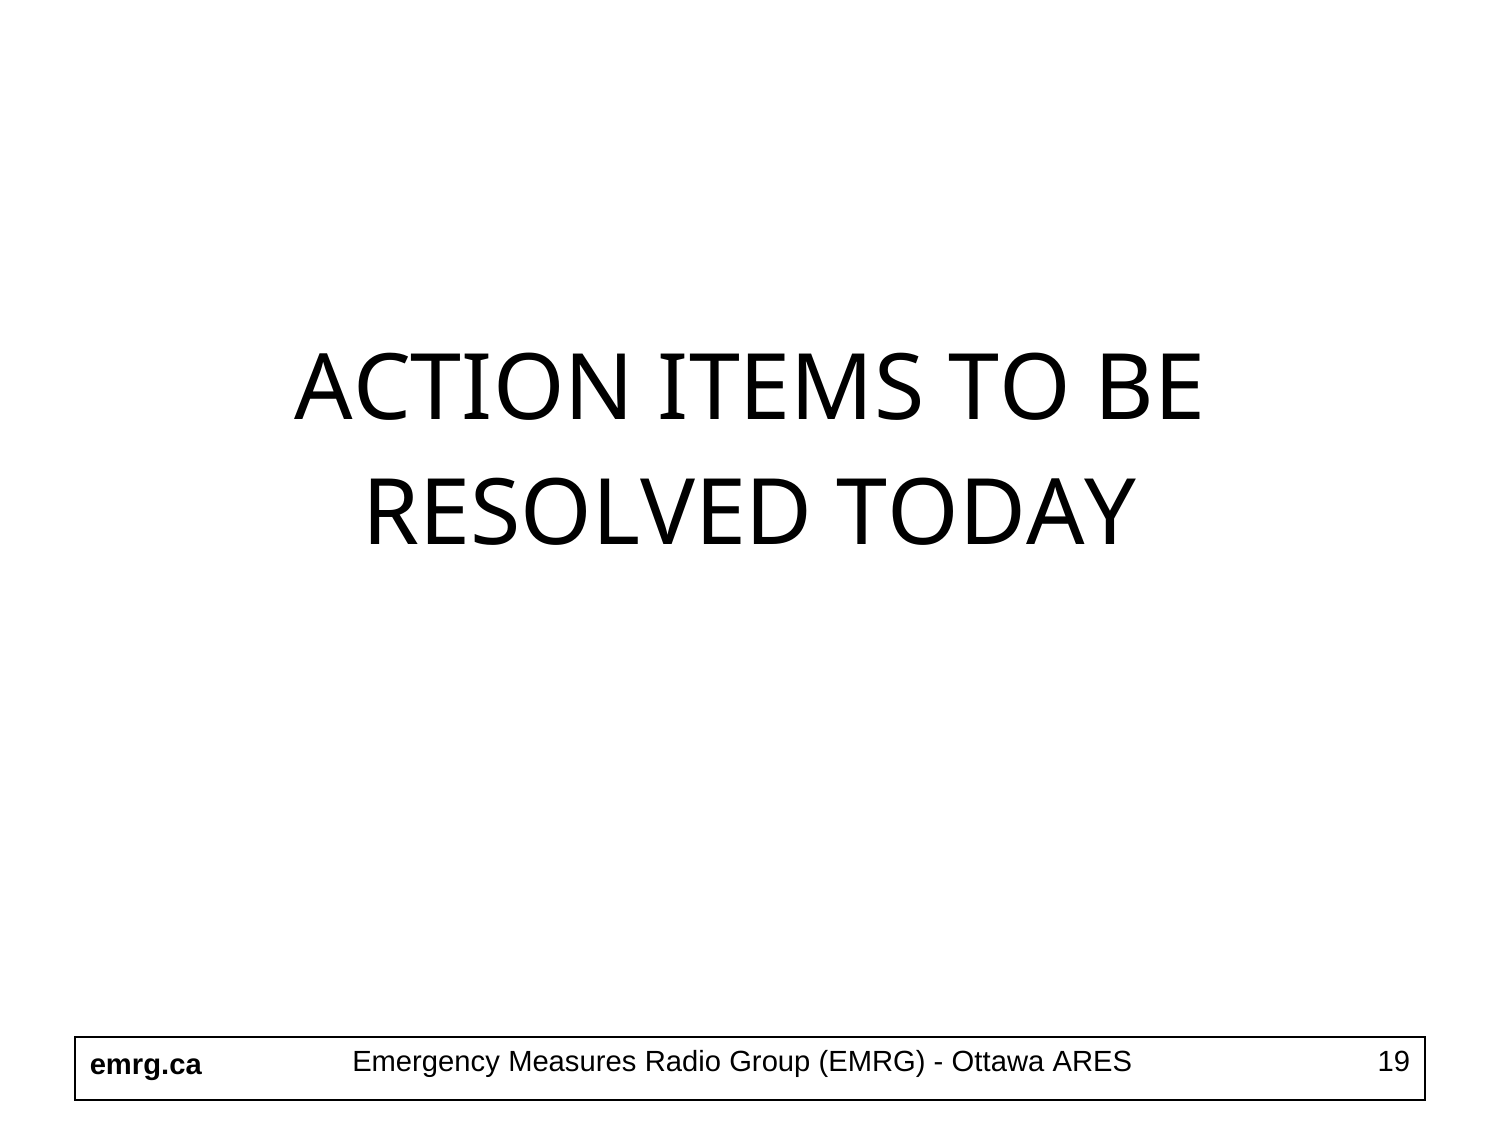

# ACTION ITEMS TO BE RESOLVED TODAY
Emergency Measures Radio Group (EMRG) - Ottawa ARES
19